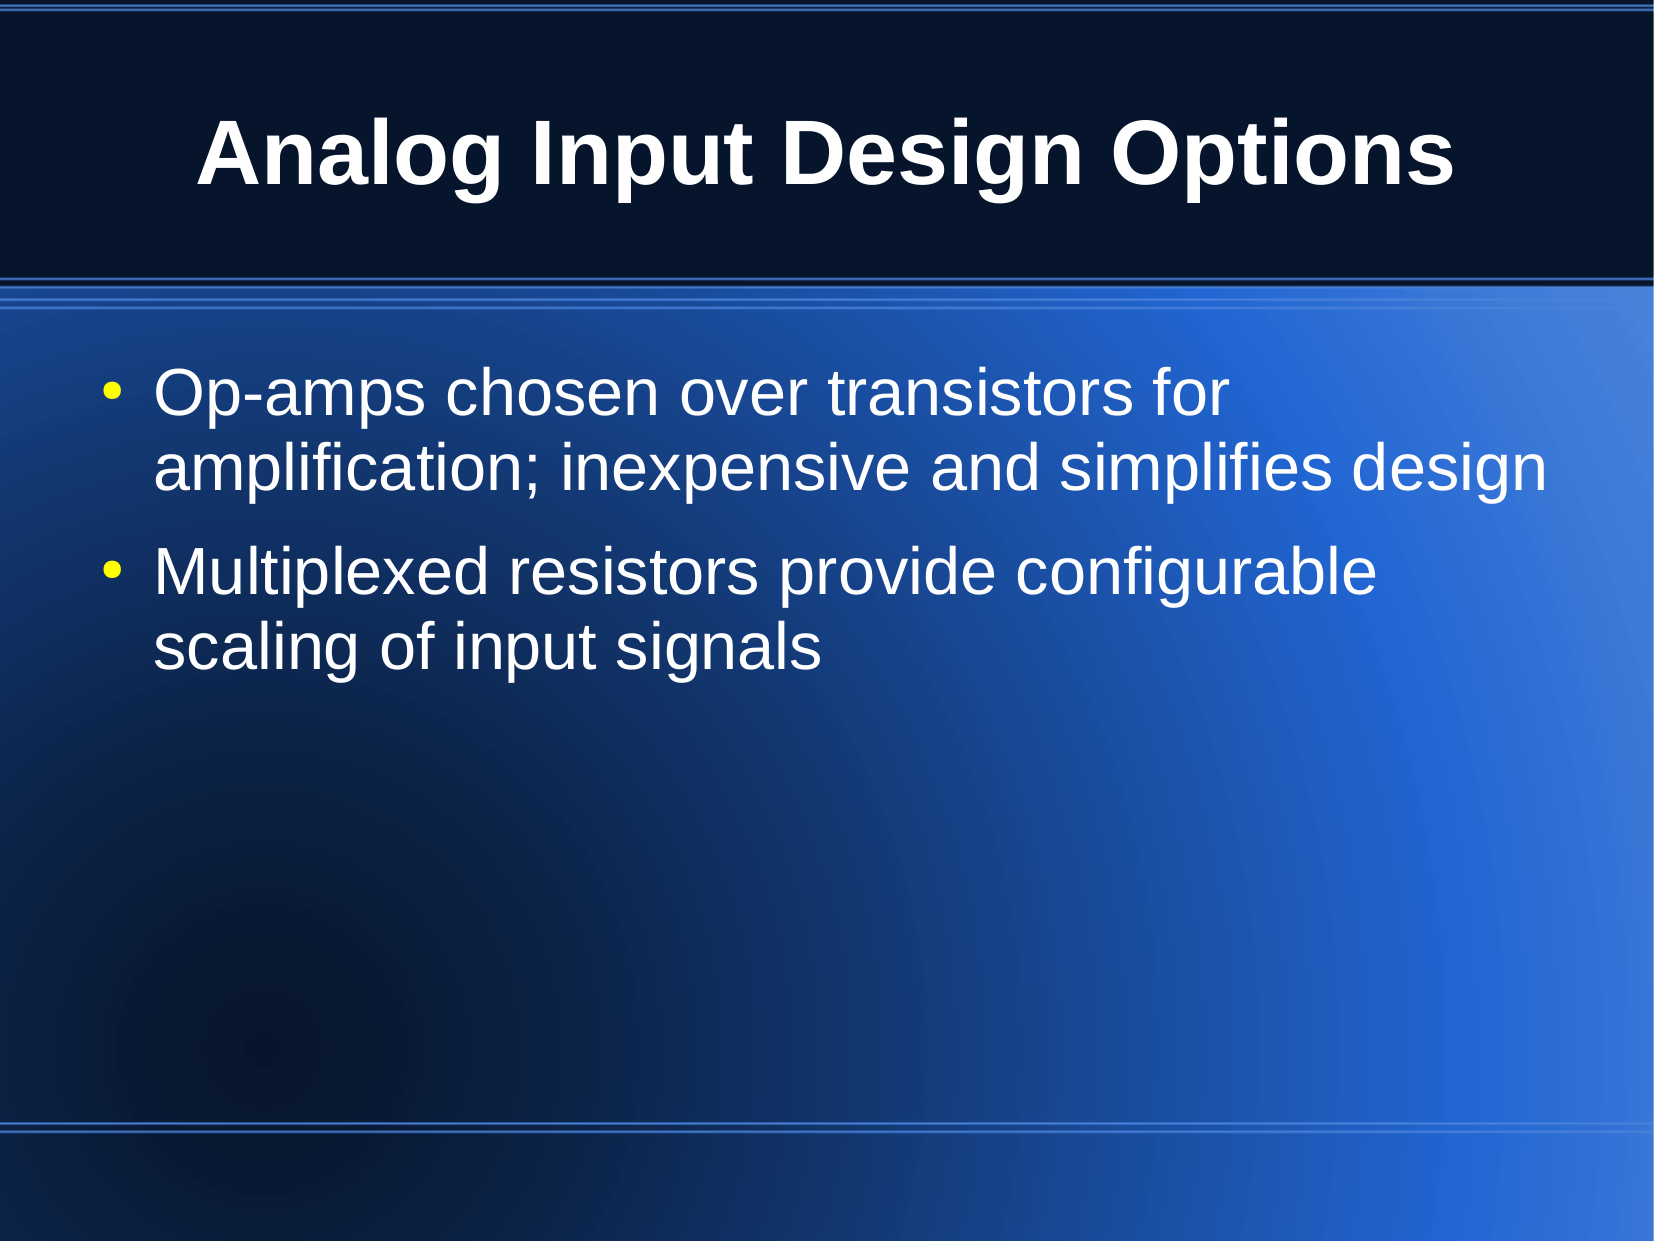

# Analog Input Design Options
Op-amps chosen over transistors for amplification; inexpensive and simplifies design
Multiplexed resistors provide configurable scaling of input signals